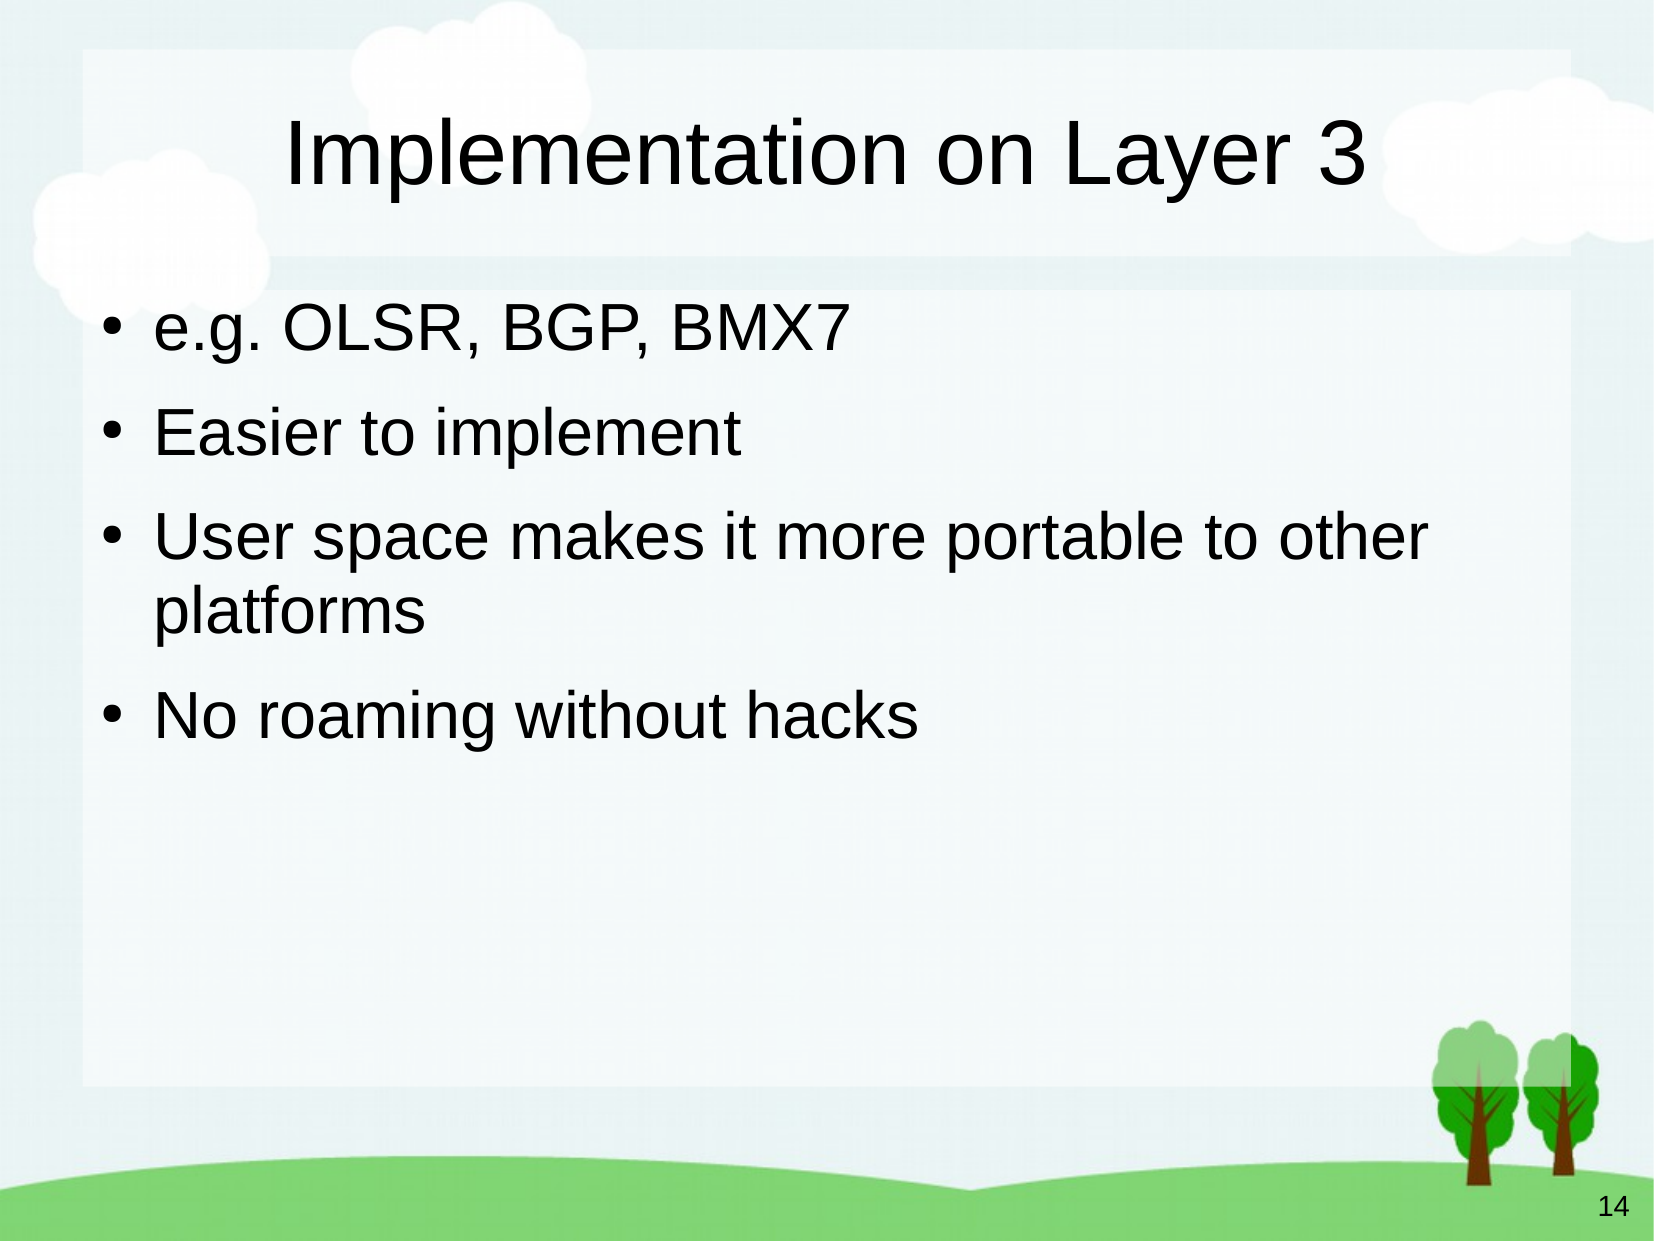

# Implementation on Layer 3
e.g. OLSR, BGP, BMX7
Easier to implement
User space makes it more portable to other platforms
No roaming without hacks
14